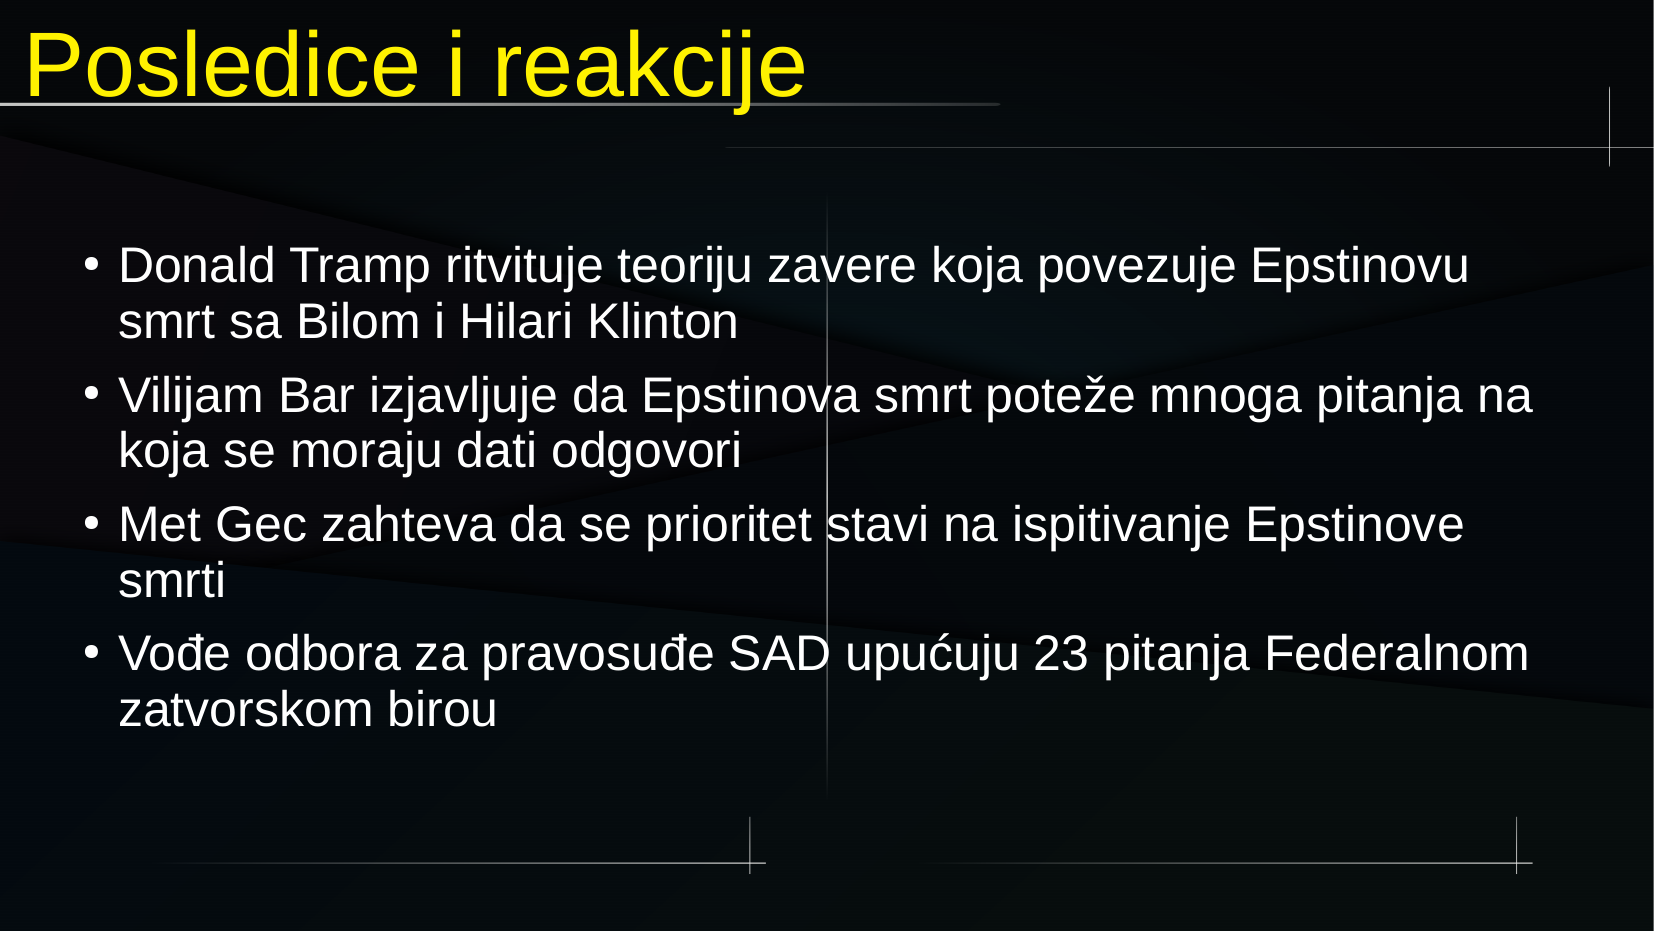

# Posledice i reakcije
Donald Tramp ritvituje teoriju zavere koja povezuje Epstinovu smrt sa Bilom i Hilari Klinton
Vilijam Bar izjavljuje da Epstinova smrt poteže mnoga pitanja na koja se moraju dati odgovori
Met Gec zahteva da se prioritet stavi na ispitivanje Epstinove smrti
Vođe odbora za pravosuđe SAD upućuju 23 pitanja Federalnom zatvorskom birou